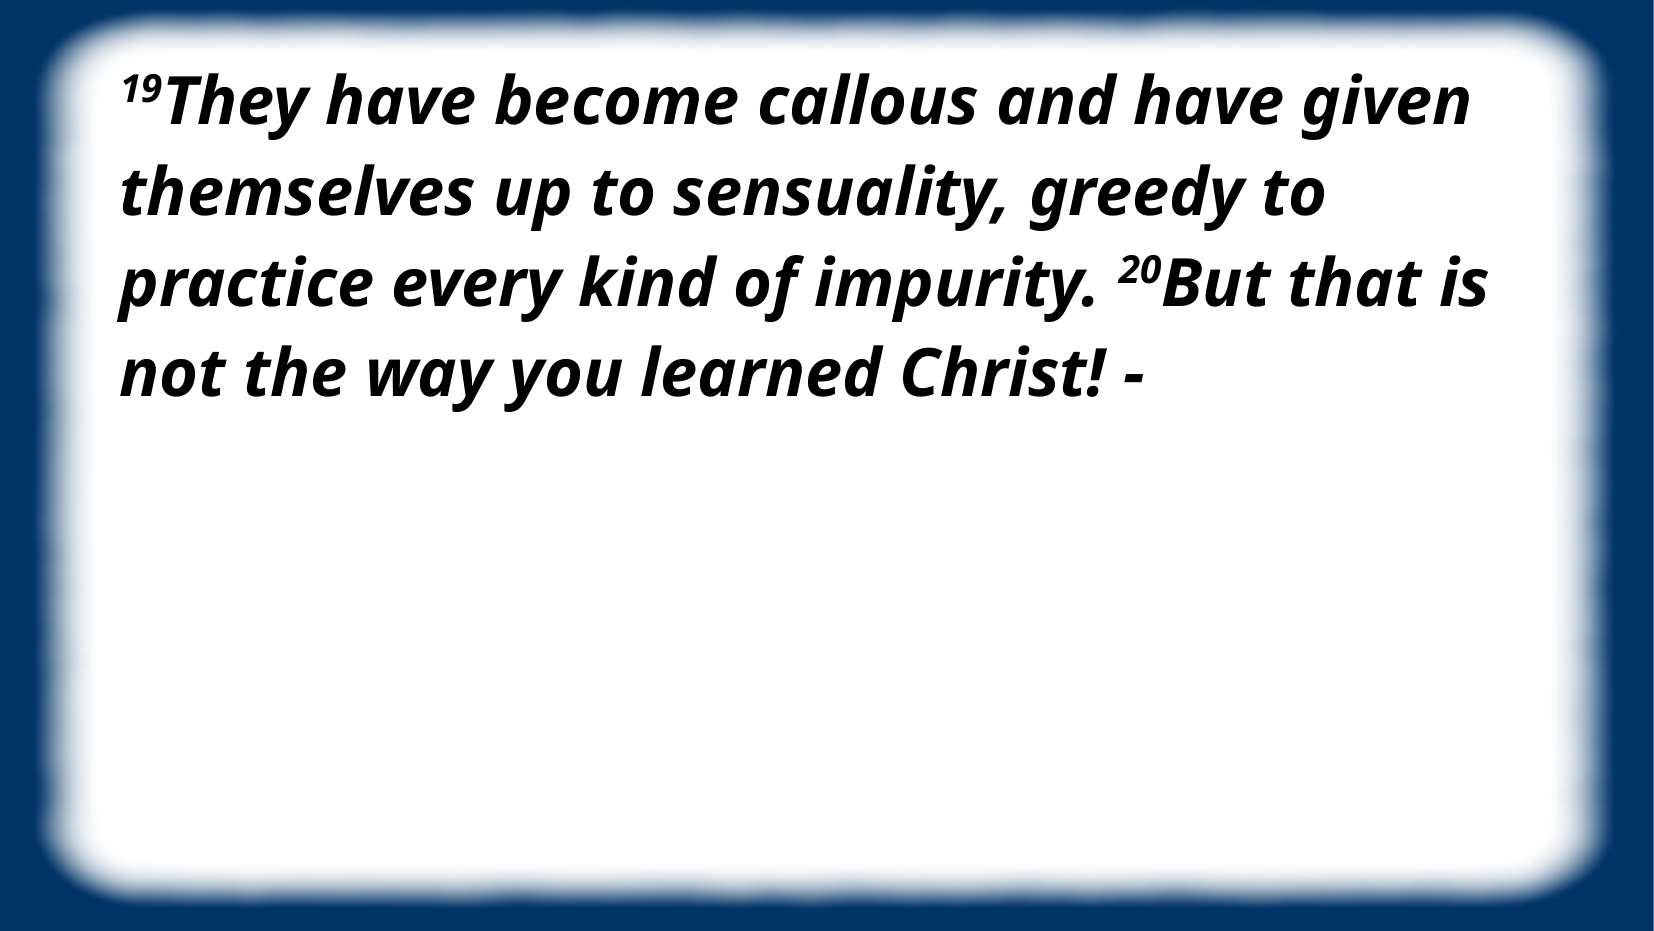

19They have become callous and have given themselves up to sensuality, greedy to practice every kind of impurity. 20But that is not the way you learned Christ! -